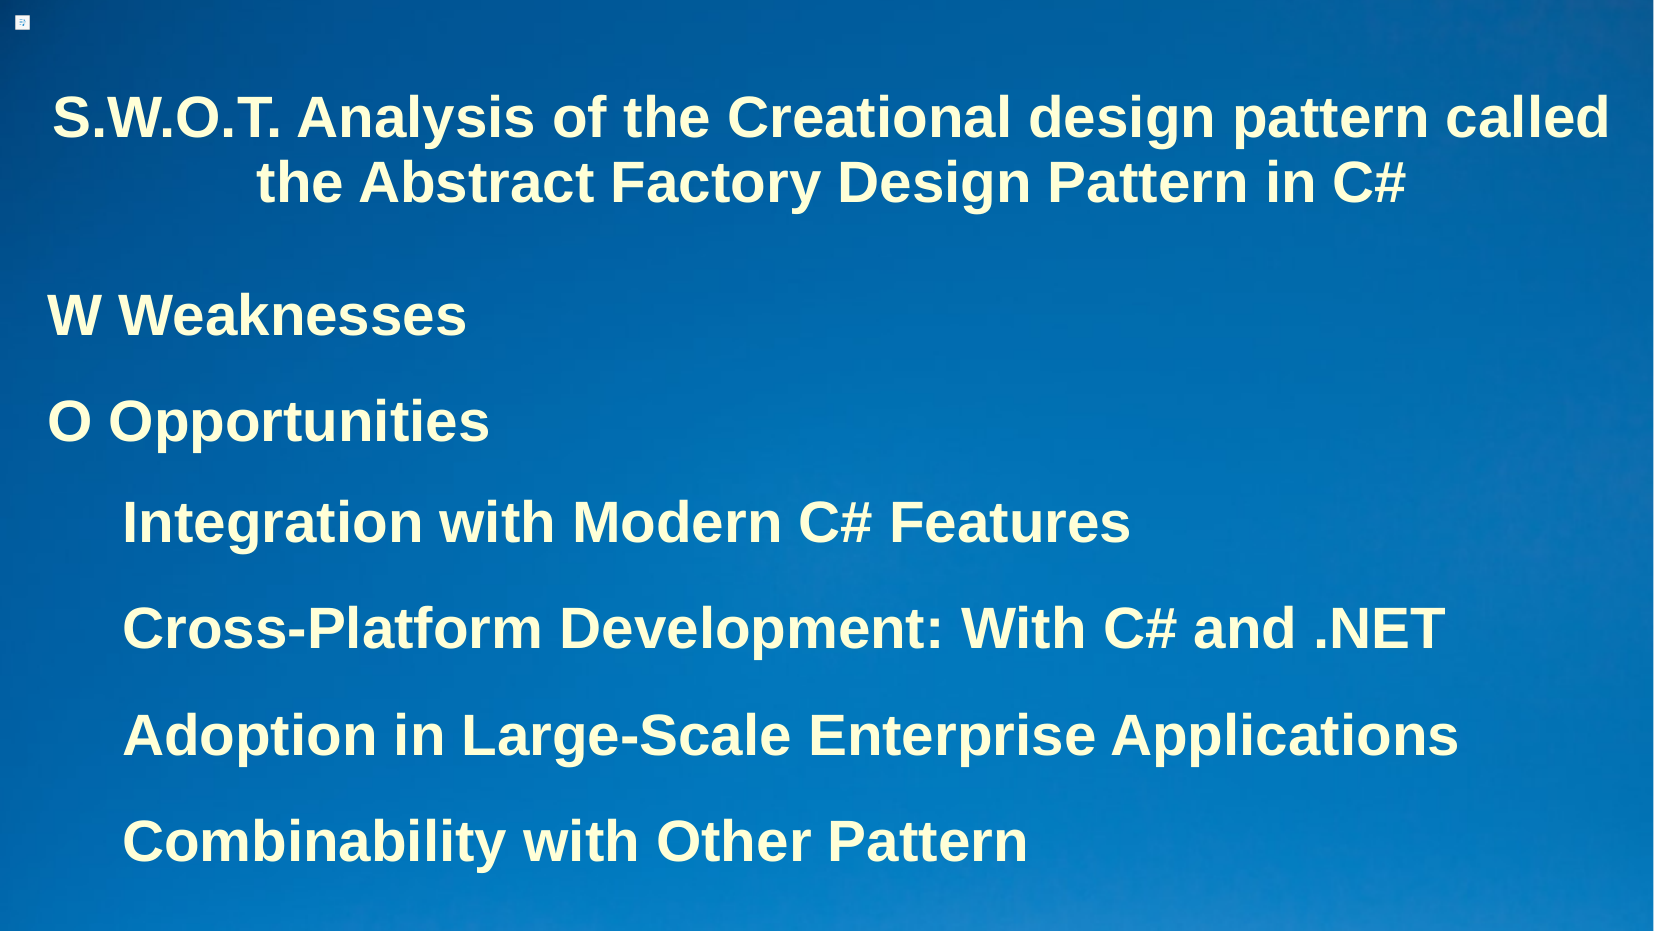

#
S.W.O.T. Analysis of the Creational design pattern called the Abstract Factory Design Pattern in C#
W Weaknesses
O Opportunities
	Integration with Modern C# Features
	Cross-Platform Development: With C# and .NET
	Adoption in Large-Scale Enterprise Applications
	Combinability with Other Pattern